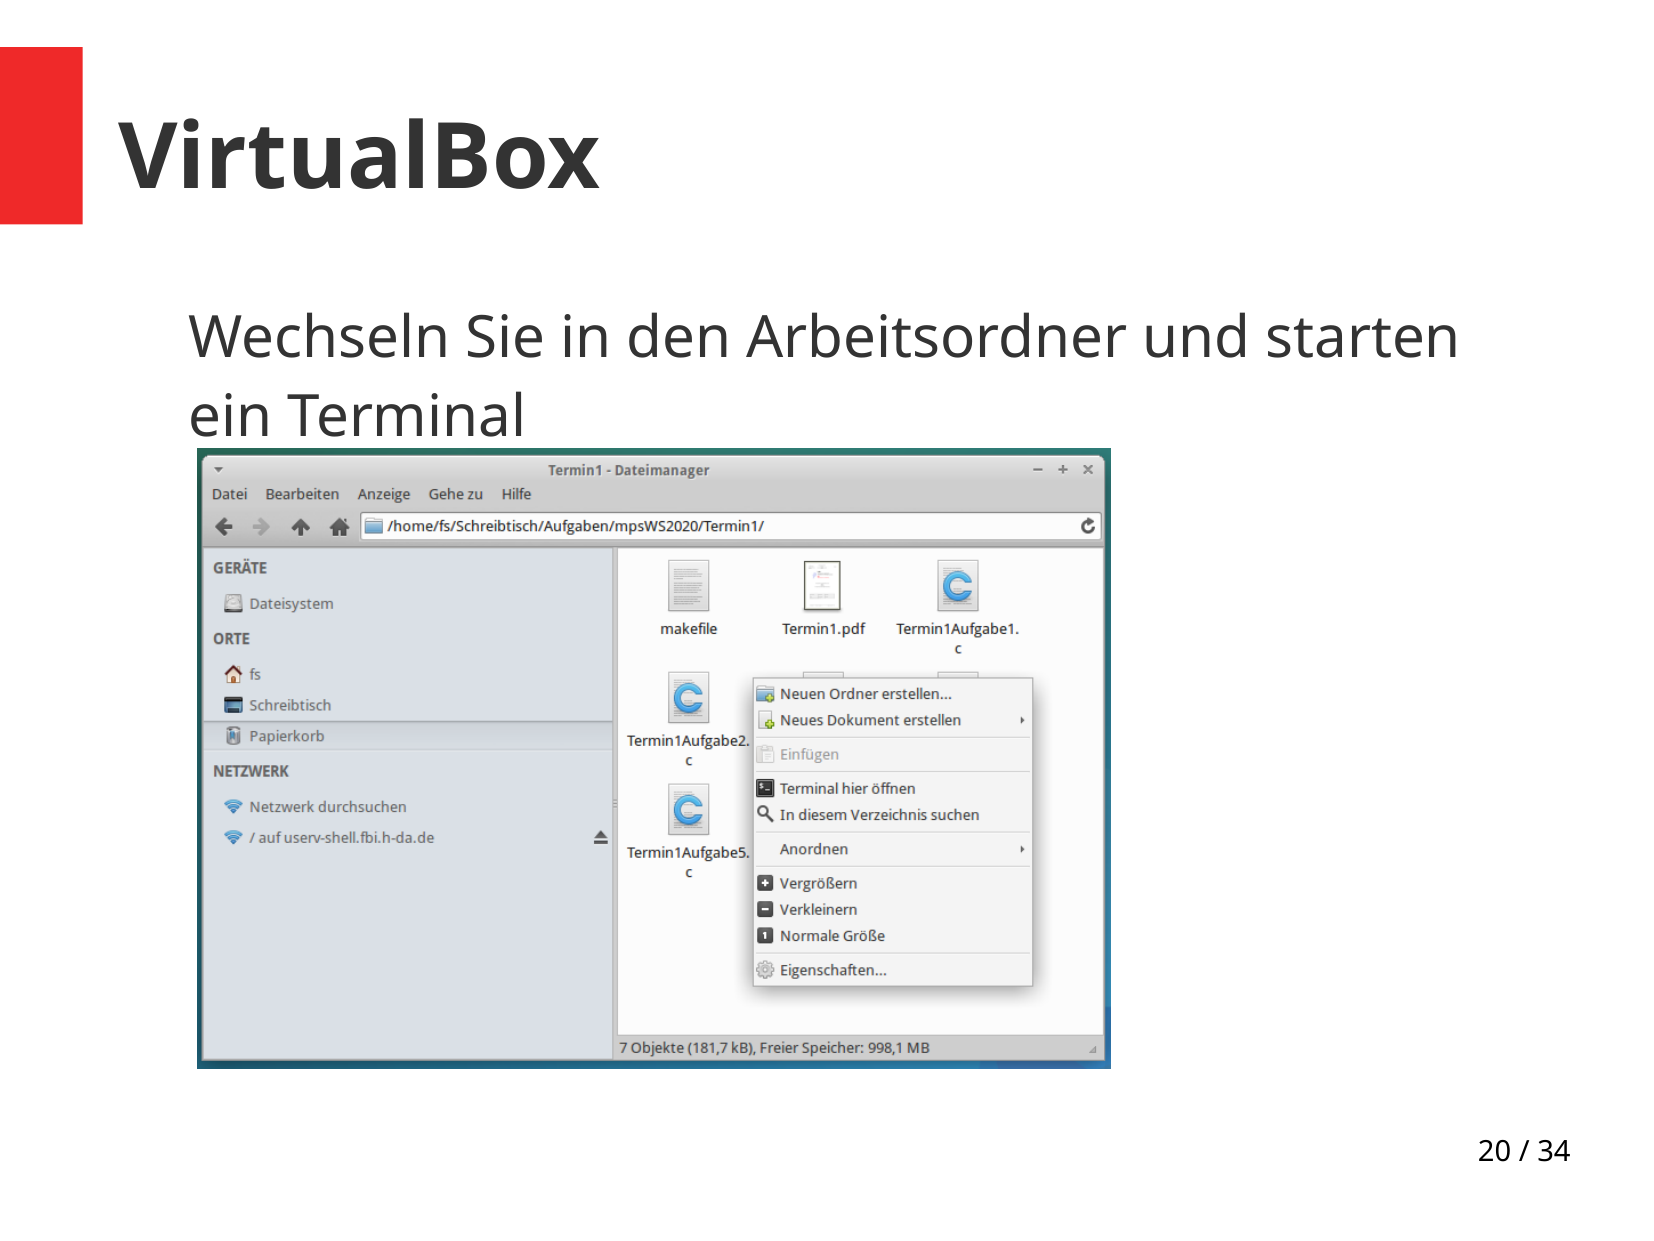

# VirtualBox
Wechseln Sie in den Arbeitsordner und starten ein Terminal
20